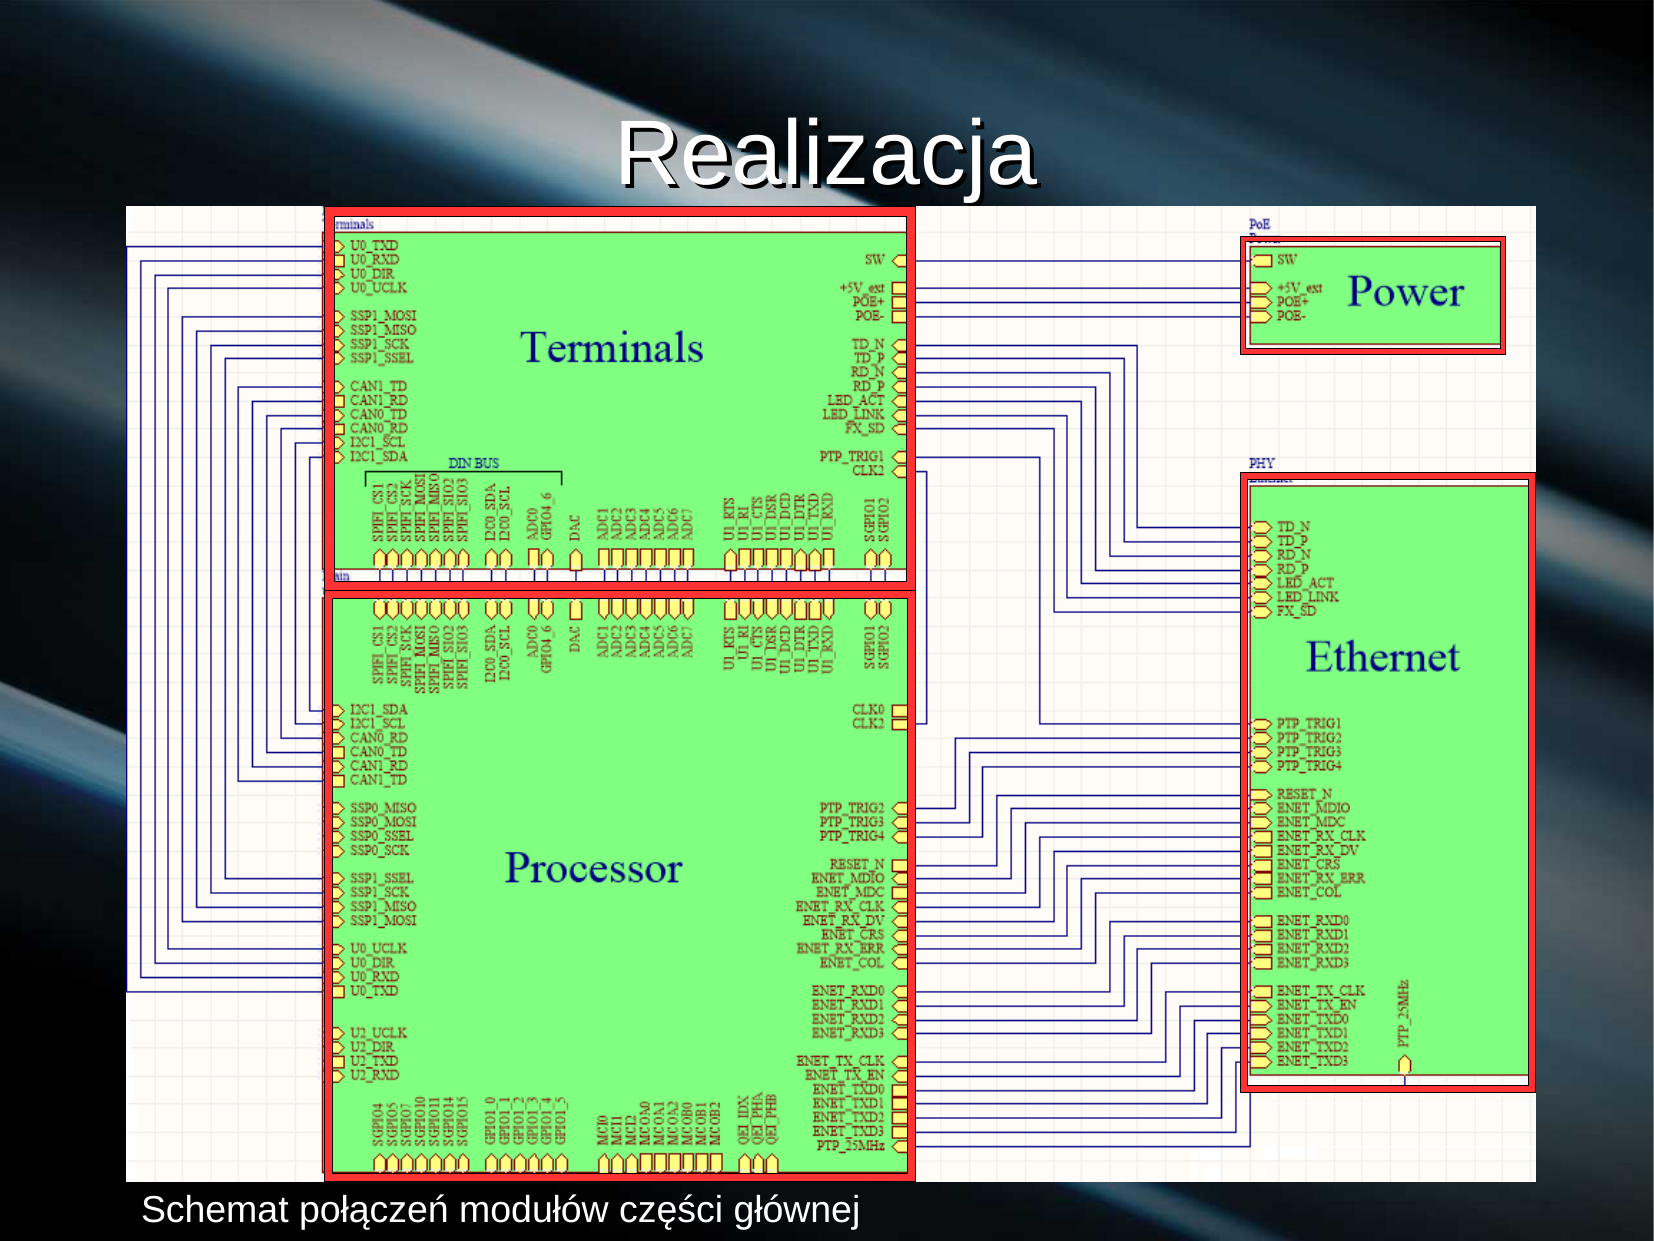

# Realizacja
Schemat połączeń modułów części głównej